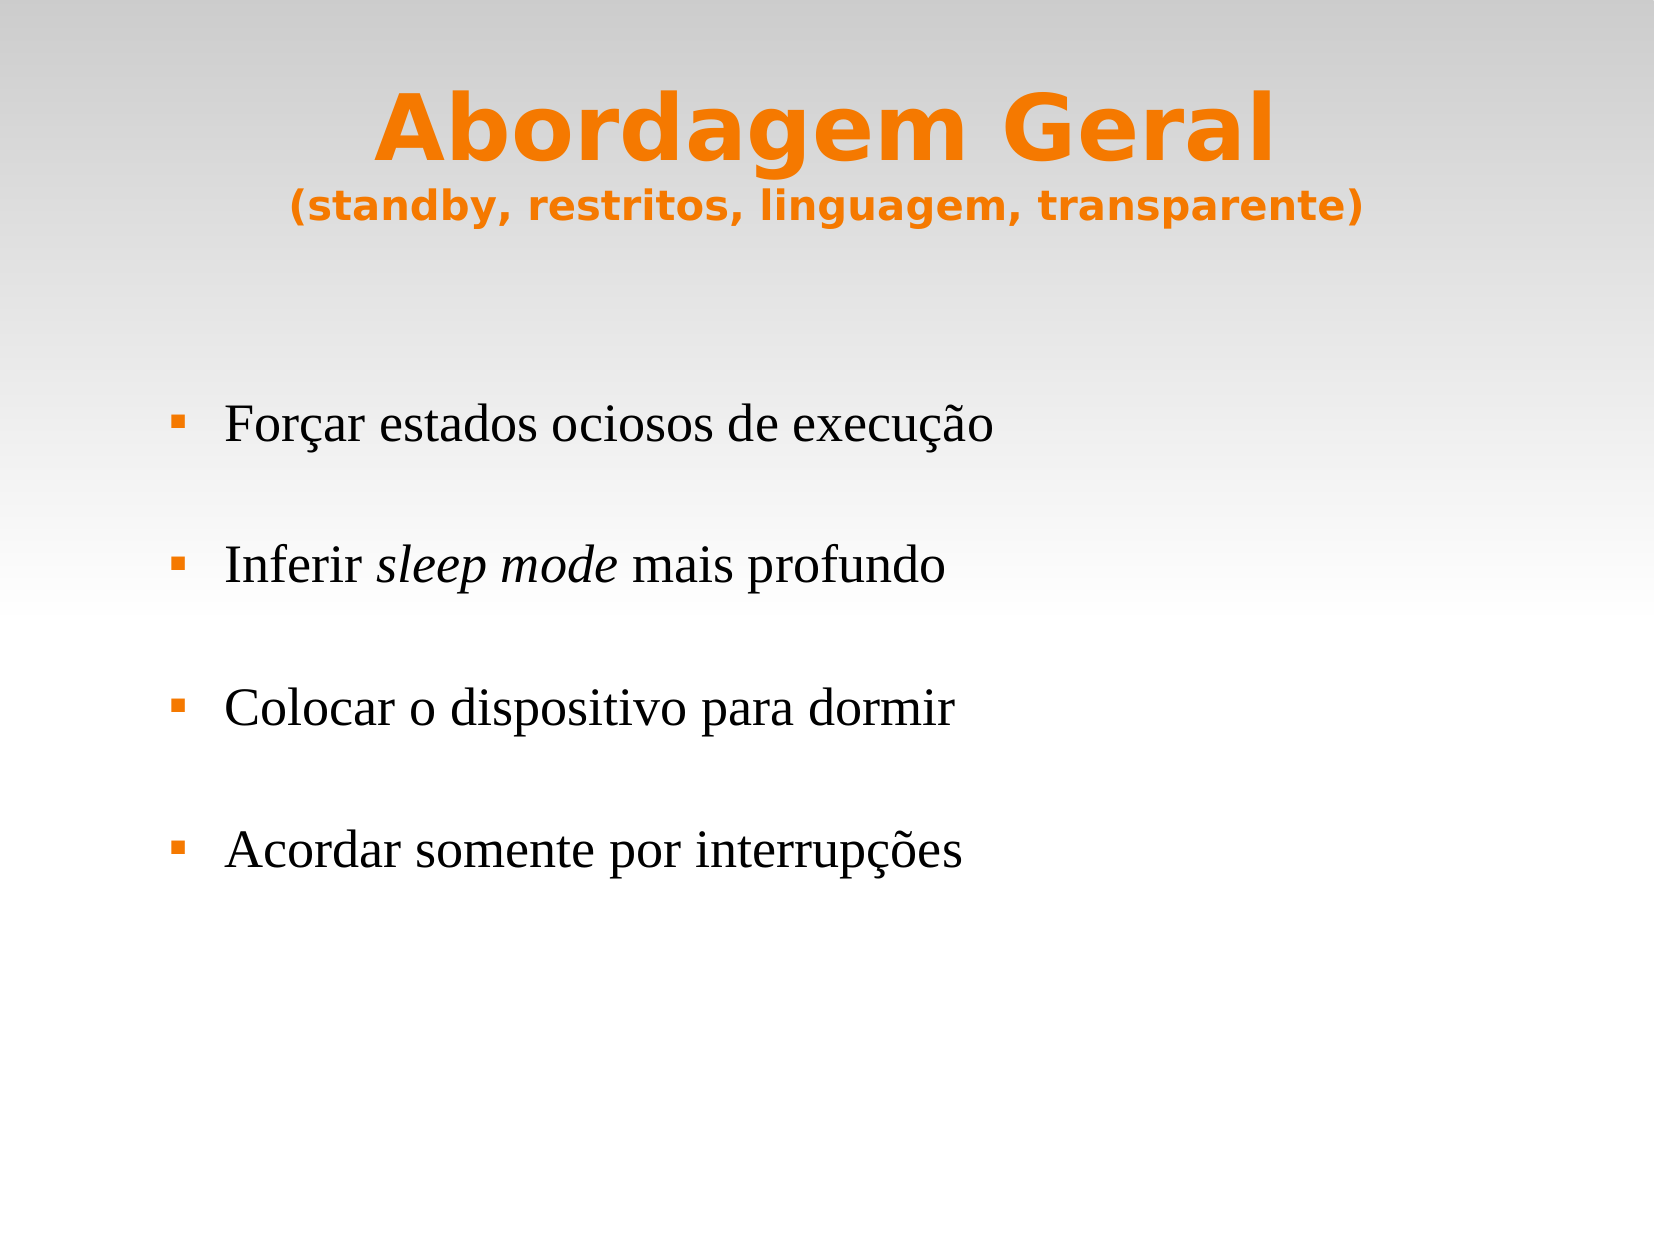

# Abordagem Geral (standby, restritos, linguagem, transparente)
Forçar estados ociosos de execução
Inferir sleep mode mais profundo
Colocar o dispositivo para dormir
Acordar somente por interrupções